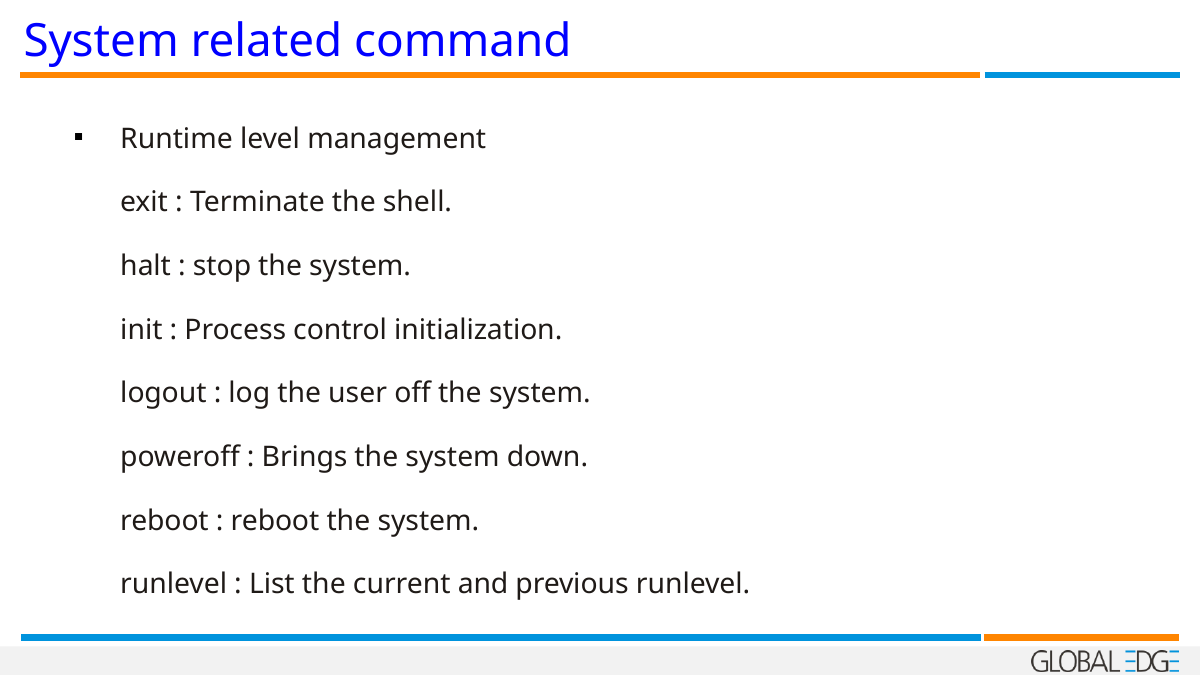

# System related command
Runtime level management
exit : Terminate the shell.
halt : stop the system.
init : Process control initialization.
logout : log the user off the system.
poweroff : Brings the system down.
reboot : reboot the system.
runlevel : List the current and previous runlevel.